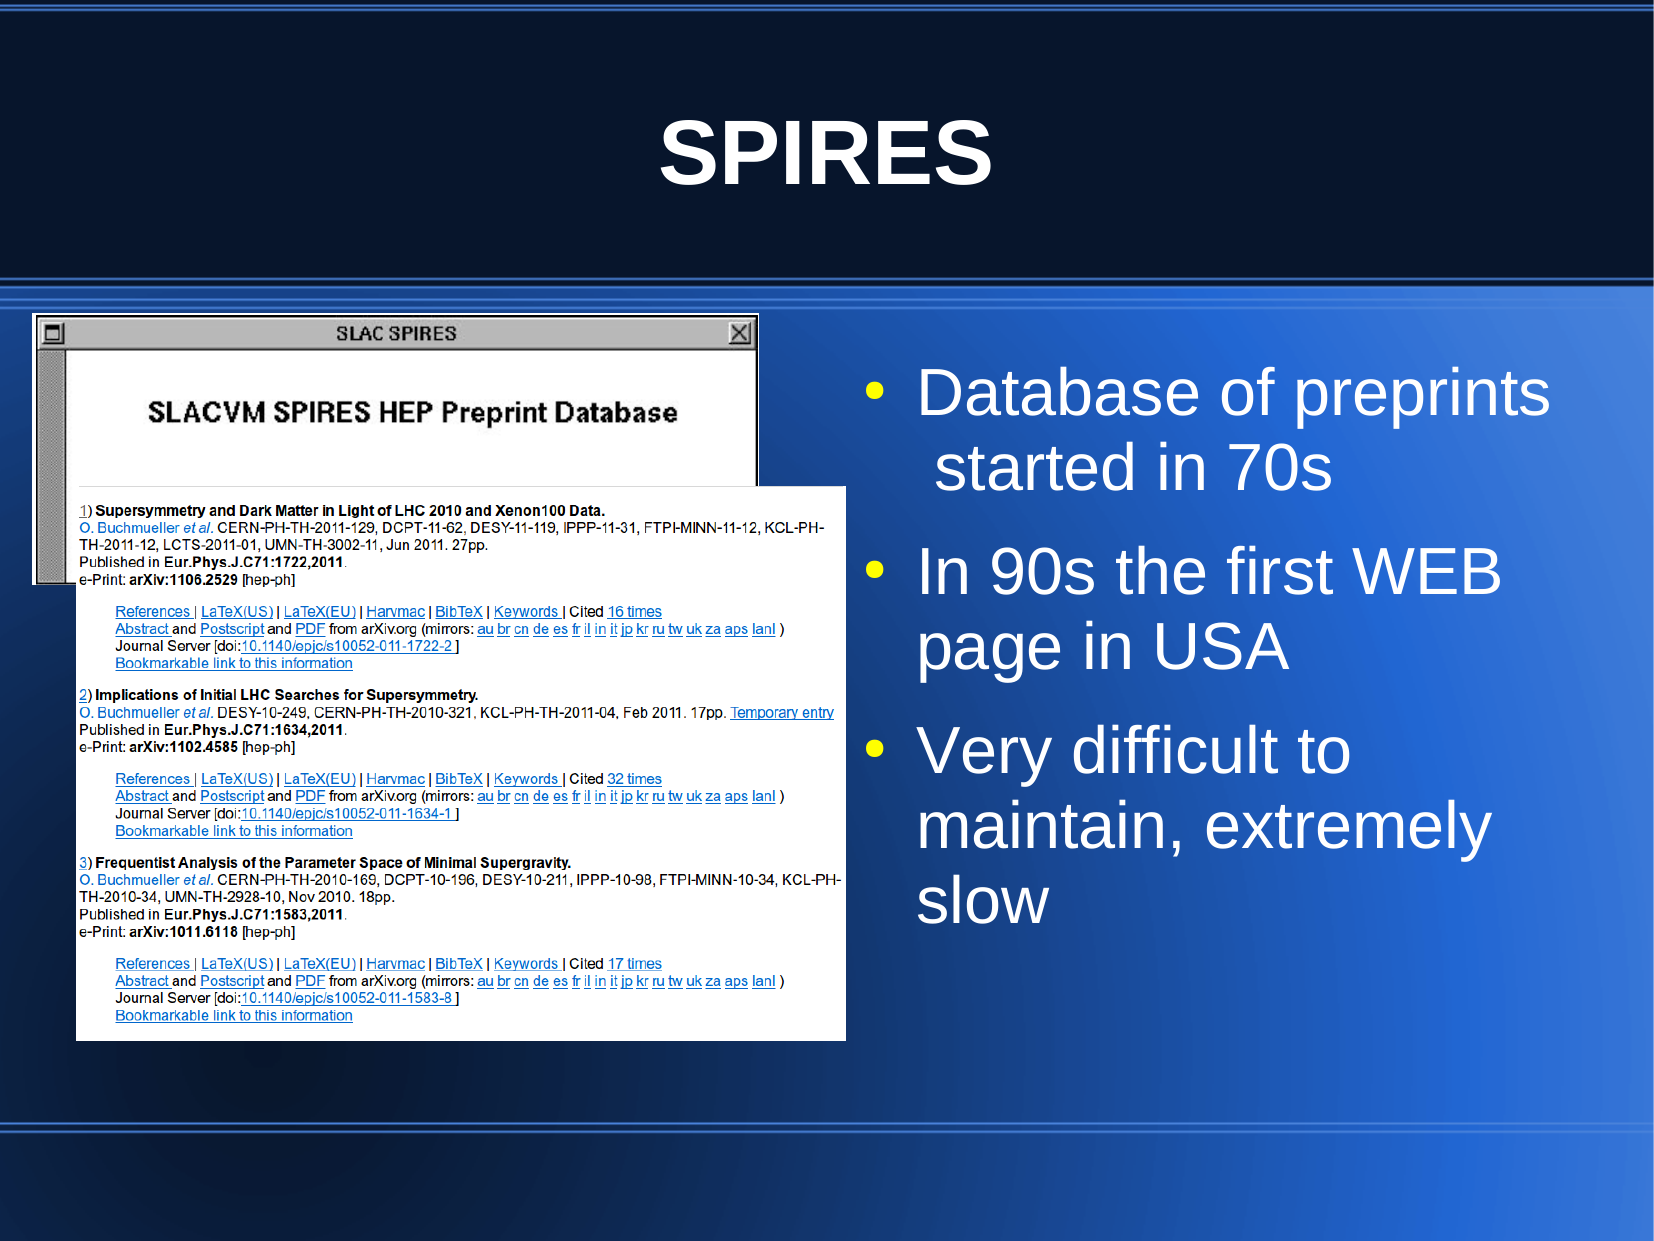

# SPIRES
Database of preprints started in 70s
In 90s the first WEB page in USA
Very difficult to maintain, extremely slow